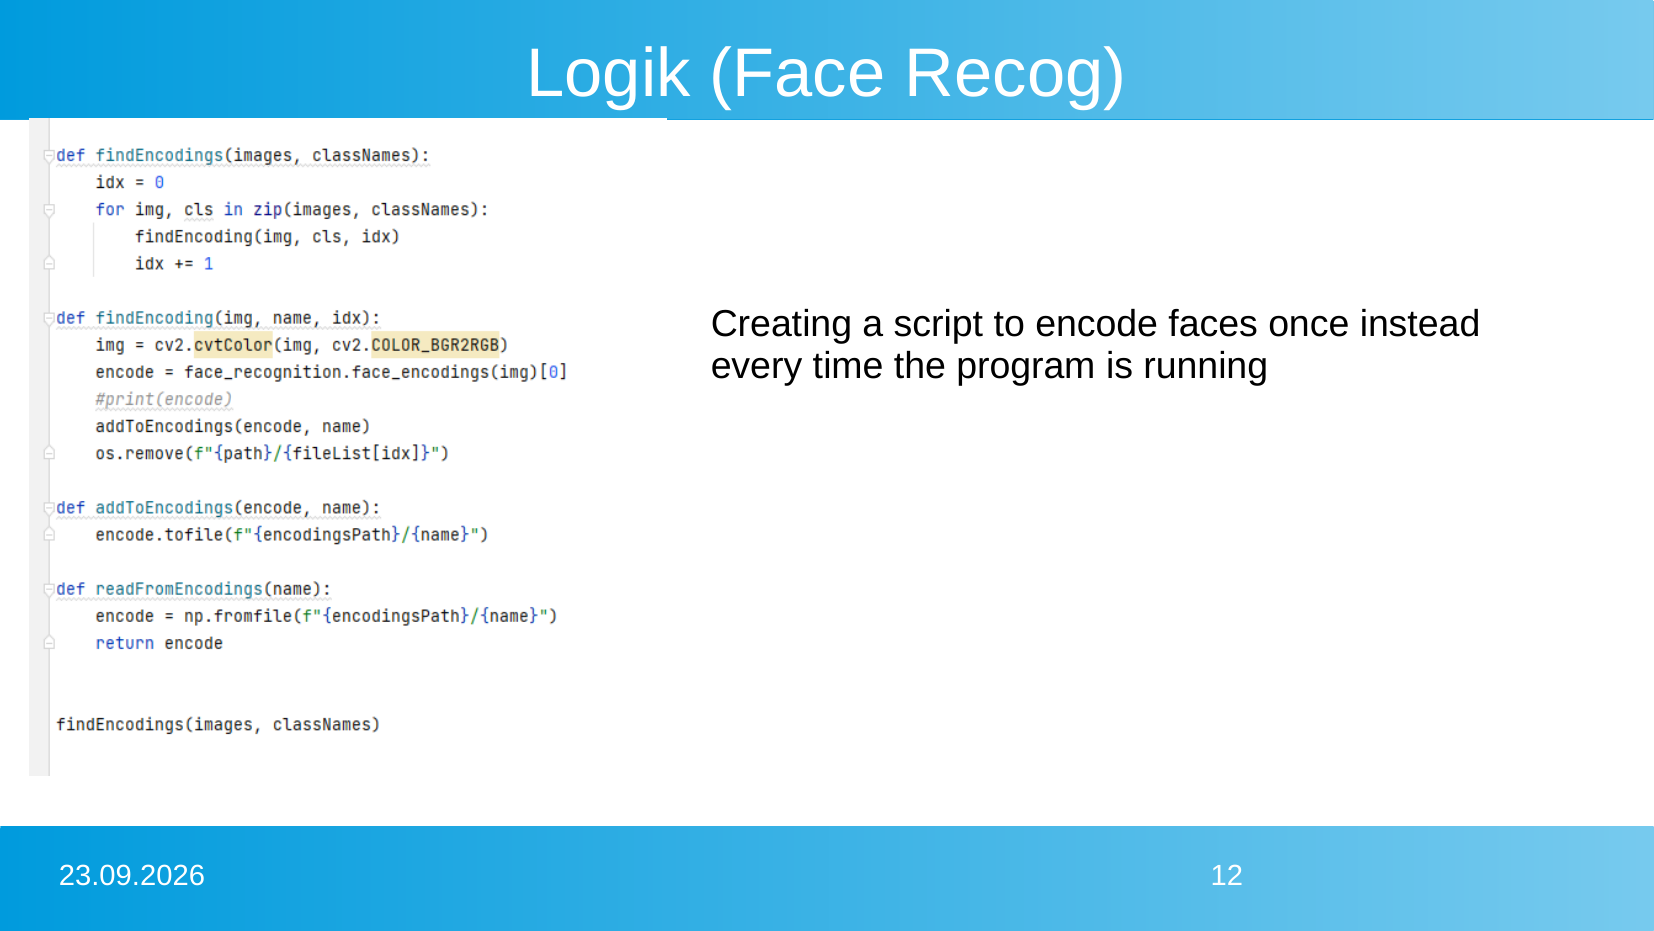

# Logik (Face Recog)
Creating a script to encode faces once instead
every time the program is running